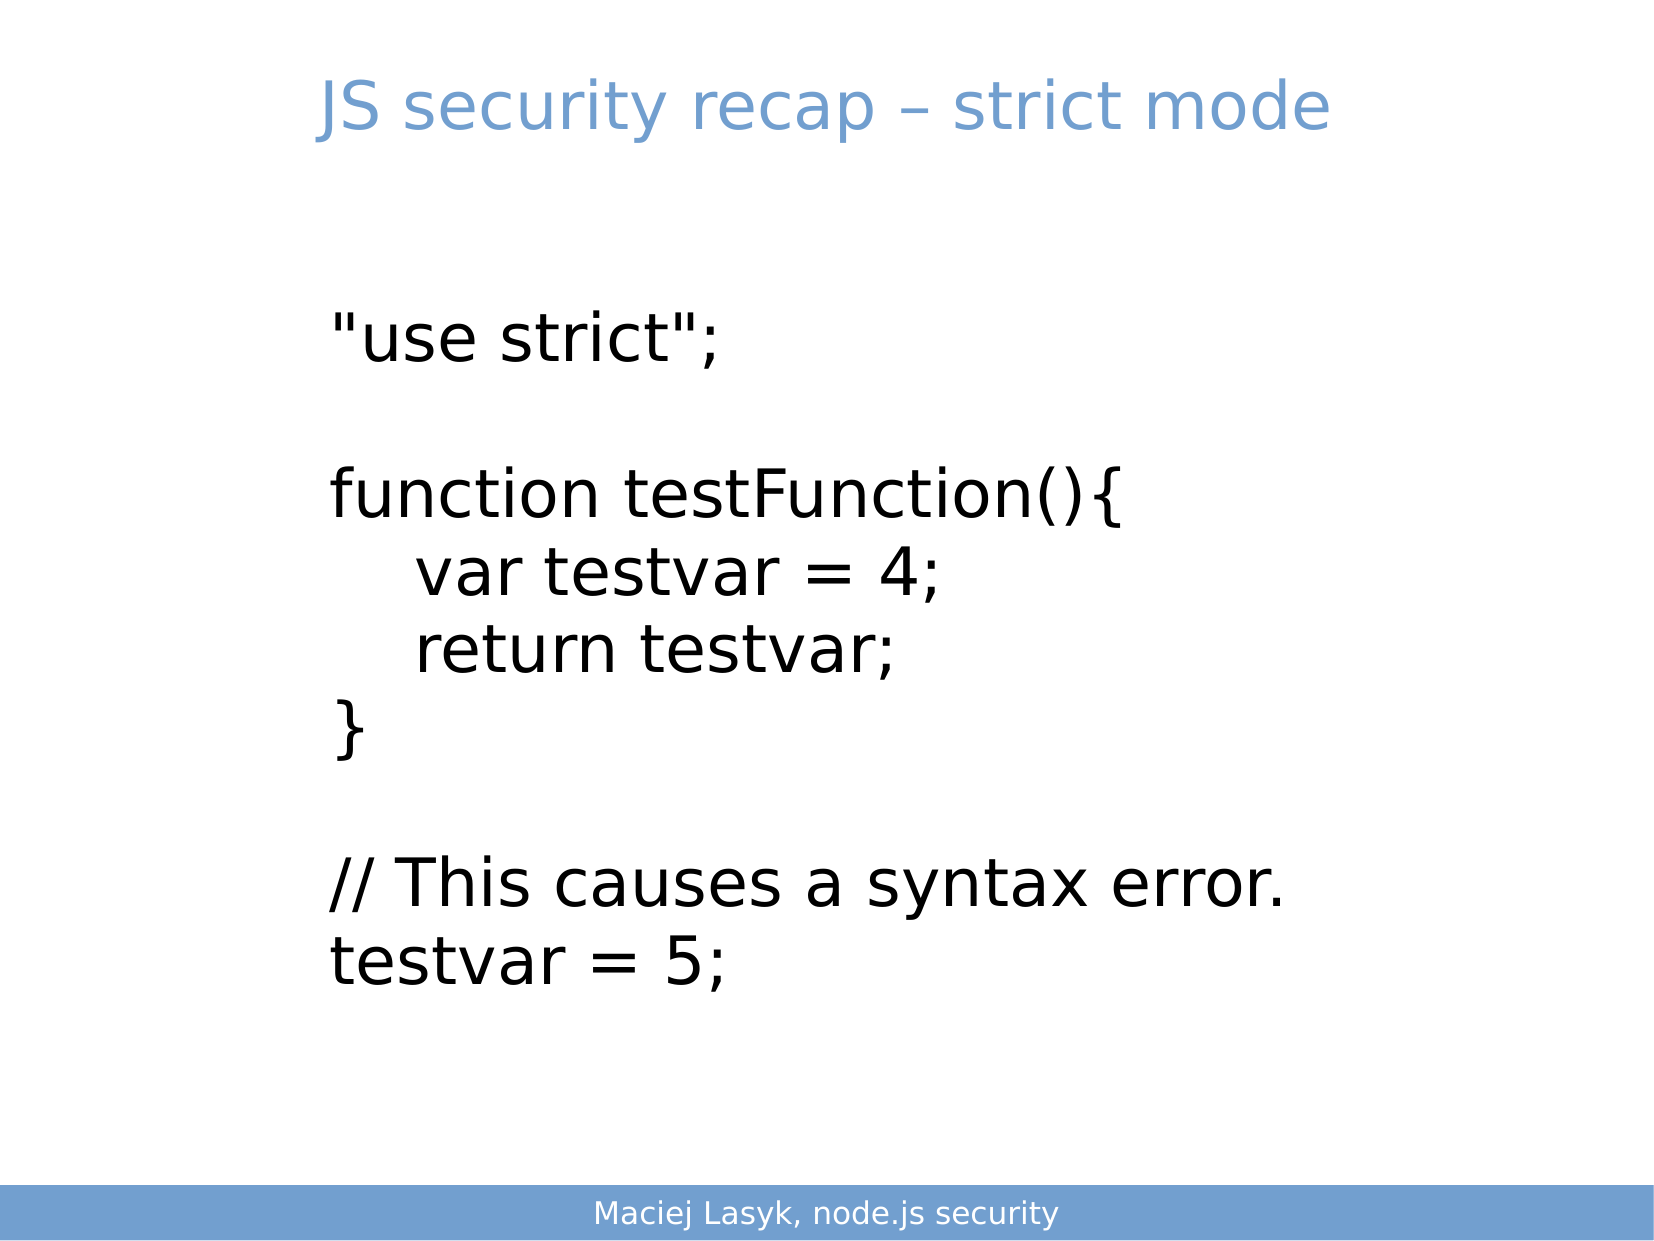

JS security recap – strict mode
"use strict";
function testFunction(){
 var testvar = 4;
 return testvar;
}
// This causes a syntax error.
testvar = 5;
 3/25
 1/25
Maciej Lasyk, Ganglia & Nagios
Maciej Lasyk, node.js security
Maciej Lasyk, node.js security